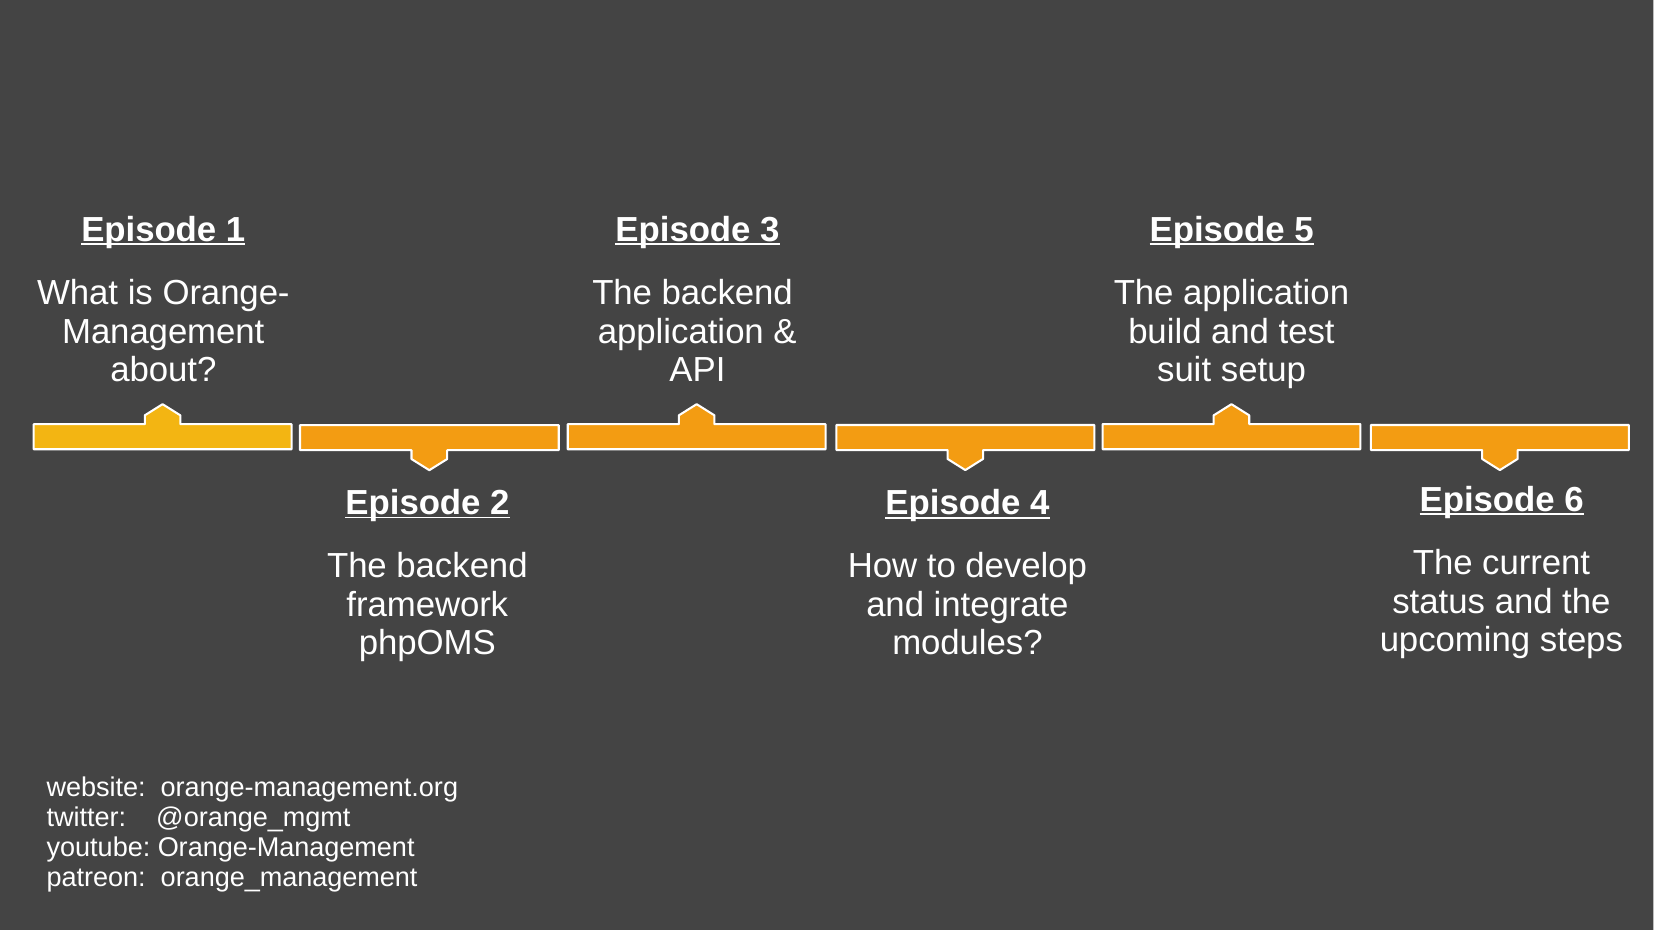

# Episode 1
What is Orange-Management about?
Episode 3
The backend application & API
Episode 5
The application build and test suit setup
Episode 6
The current status and the upcoming steps
Episode 2
The backend framework phpOMS
Episode 4
How to develop and integrate modules?
website: orange-management.org
twitter: @orange_mgmt
youtube: Orange-Management
patreon: orange_management